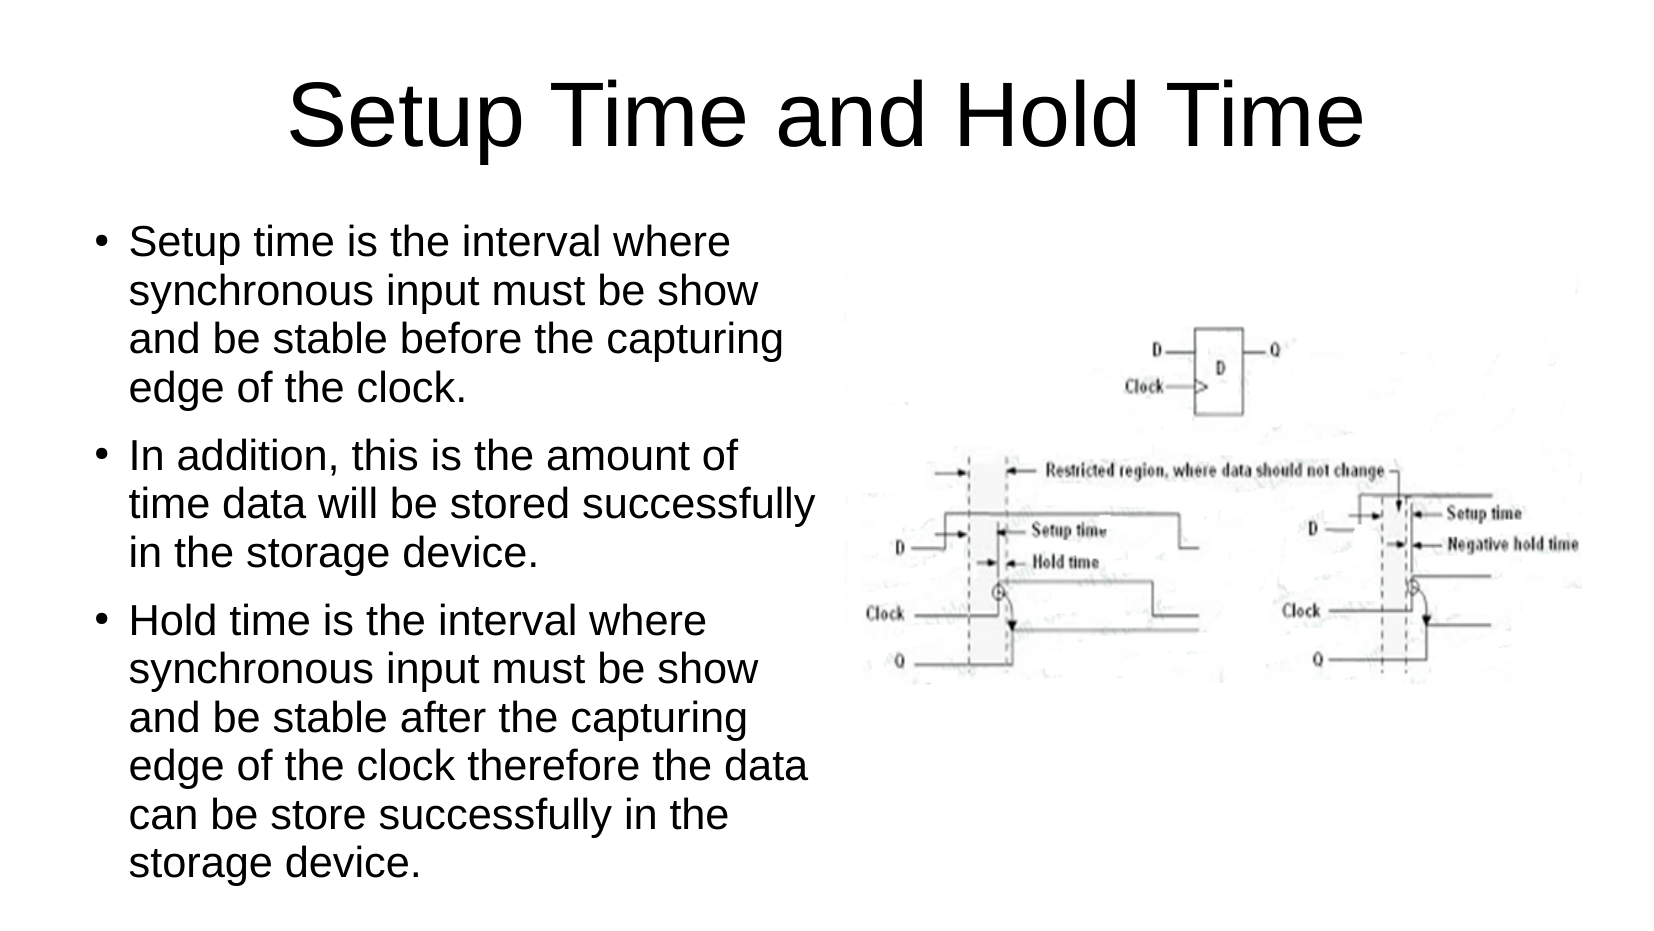

# Setup Time and Hold Time
Setup time is the interval where synchronous input must be show and be stable before the capturing edge of the clock.
In addition, this is the amount of time data will be stored successfully in the storage device.
Hold time is the interval where synchronous input must be show and be stable after the capturing edge of the clock therefore the data can be store successfully in the storage device.